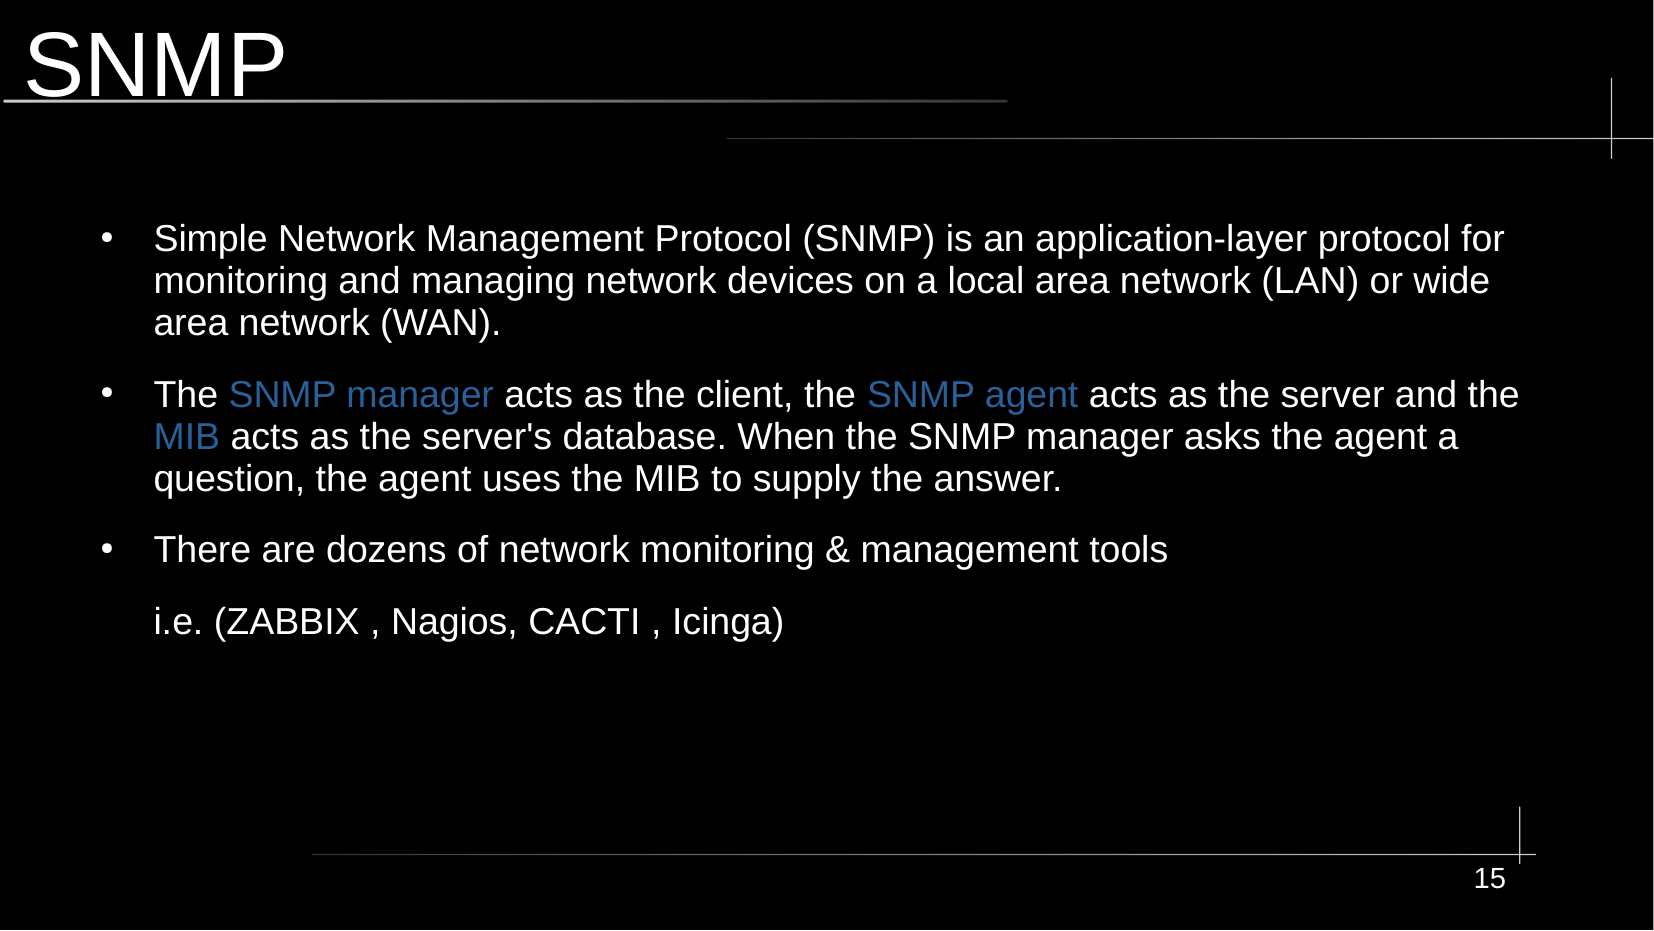

# SNMP
Simple Network Management Protocol (SNMP) is an application-layer protocol for monitoring and managing network devices on a local area network (LAN) or wide area network (WAN).
The SNMP manager acts as the client, the SNMP agent acts as the server and the MIB acts as the server's database. When the SNMP manager asks the agent a question, the agent uses the MIB to supply the answer.
There are dozens of network monitoring & management tools
i.e. (ZABBIX , Nagios, CACTI , Icinga)
15